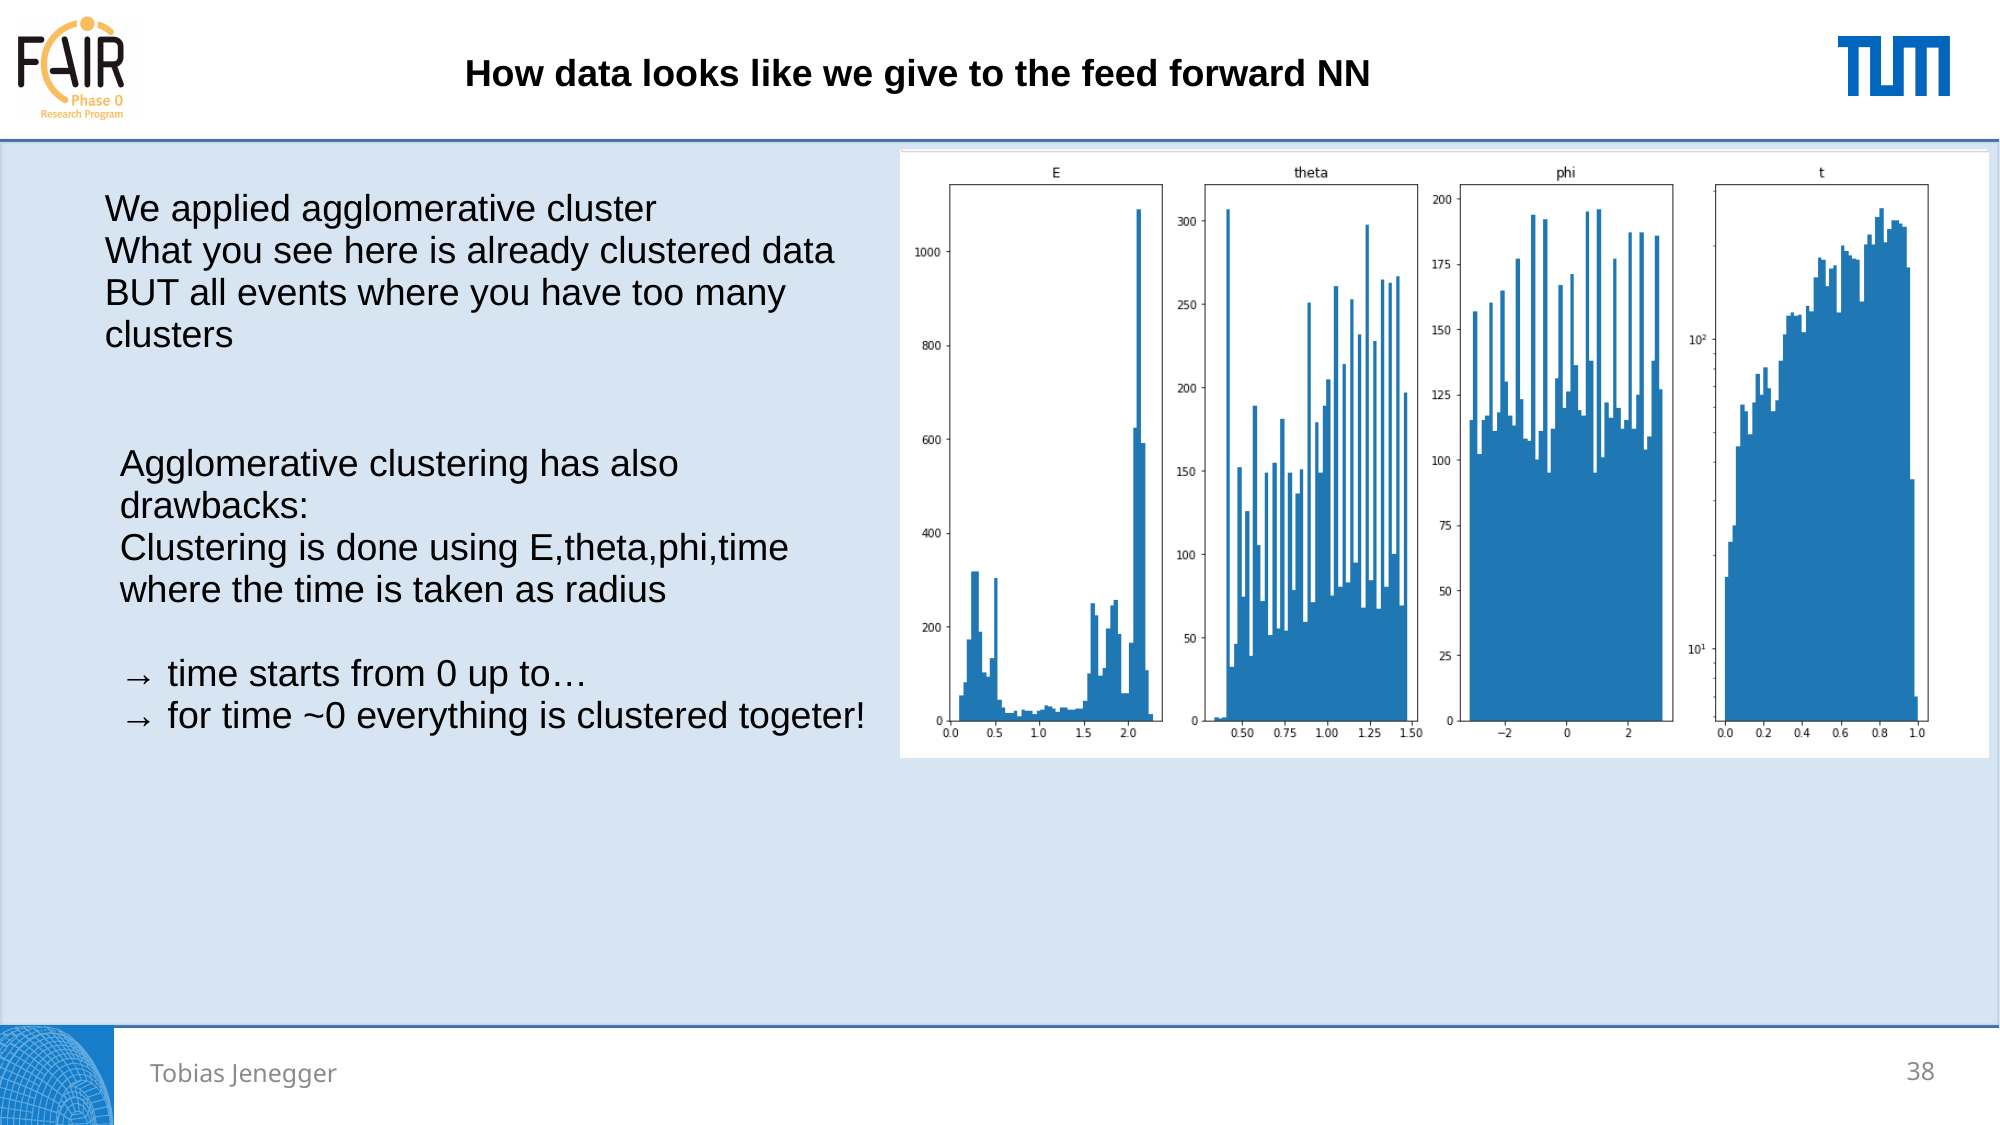

How data looks like we give to the feed forward NN
We applied agglomerative cluster
What you see here is already clustered data
BUT all events where you have too many clusters
Agglomerative clustering has also drawbacks:
Clustering is done using E,theta,phi,time where the time is taken as radius
→ time starts from 0 up to…
→ for time ~0 everything is clustered togeter!
38